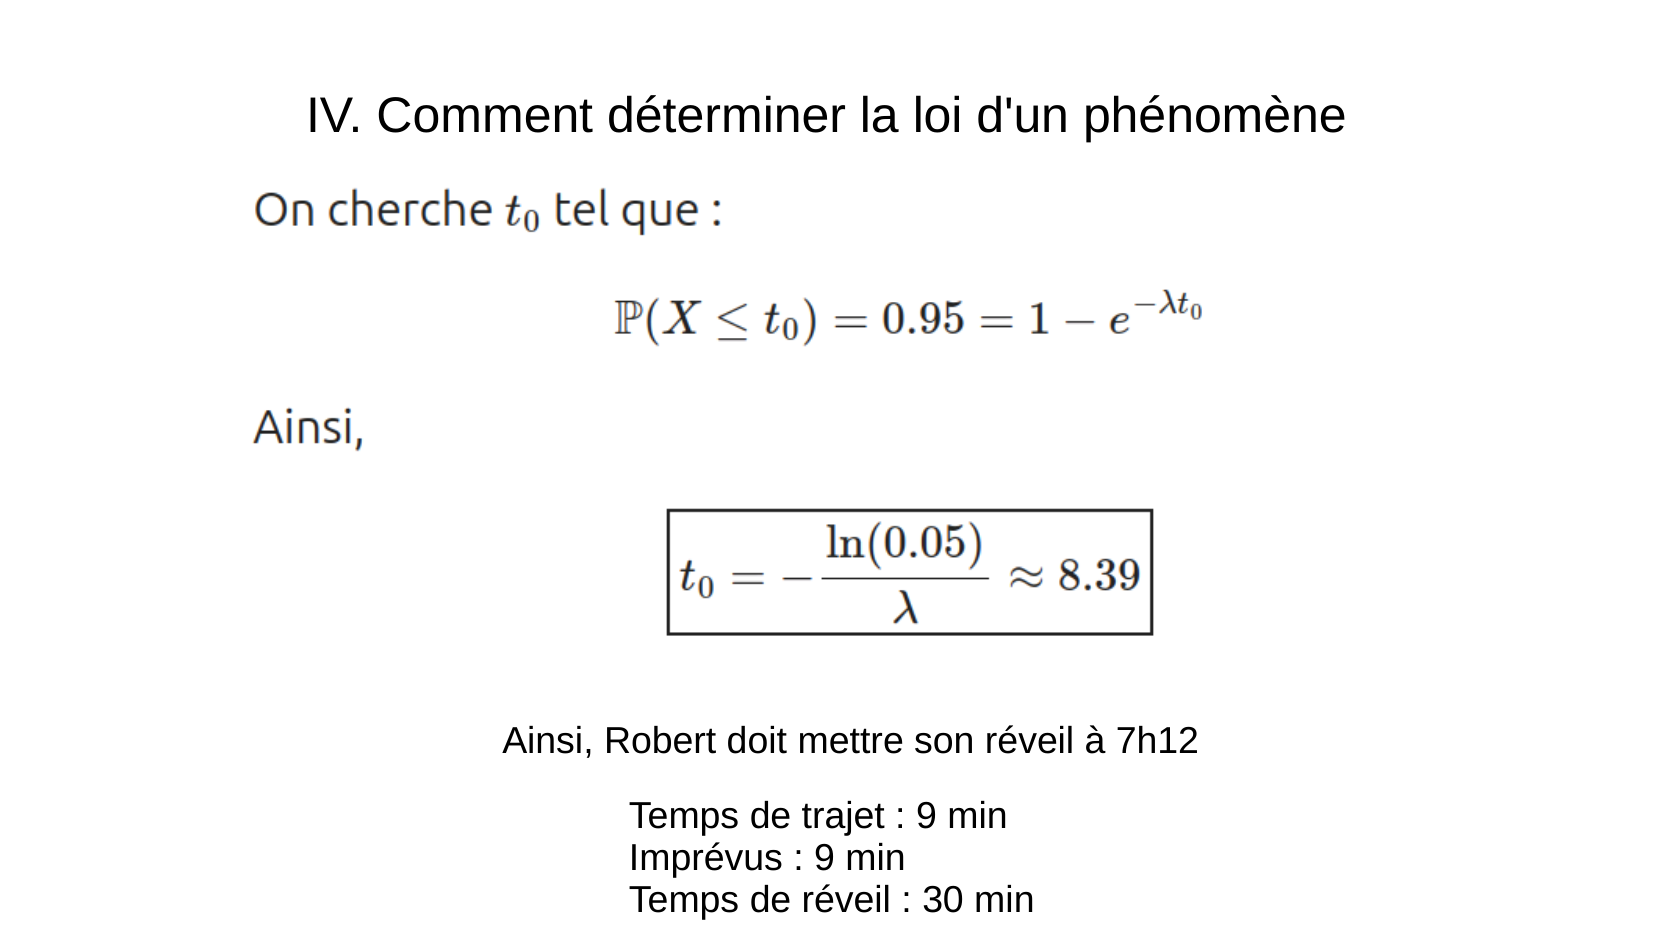

# IV. Comment déterminer la loi d'un phénomène
Ainsi, Robert doit mettre son réveil à 7h12
Temps de trajet : 9 min
Imprévus : 9 min
Temps de réveil : 30 min